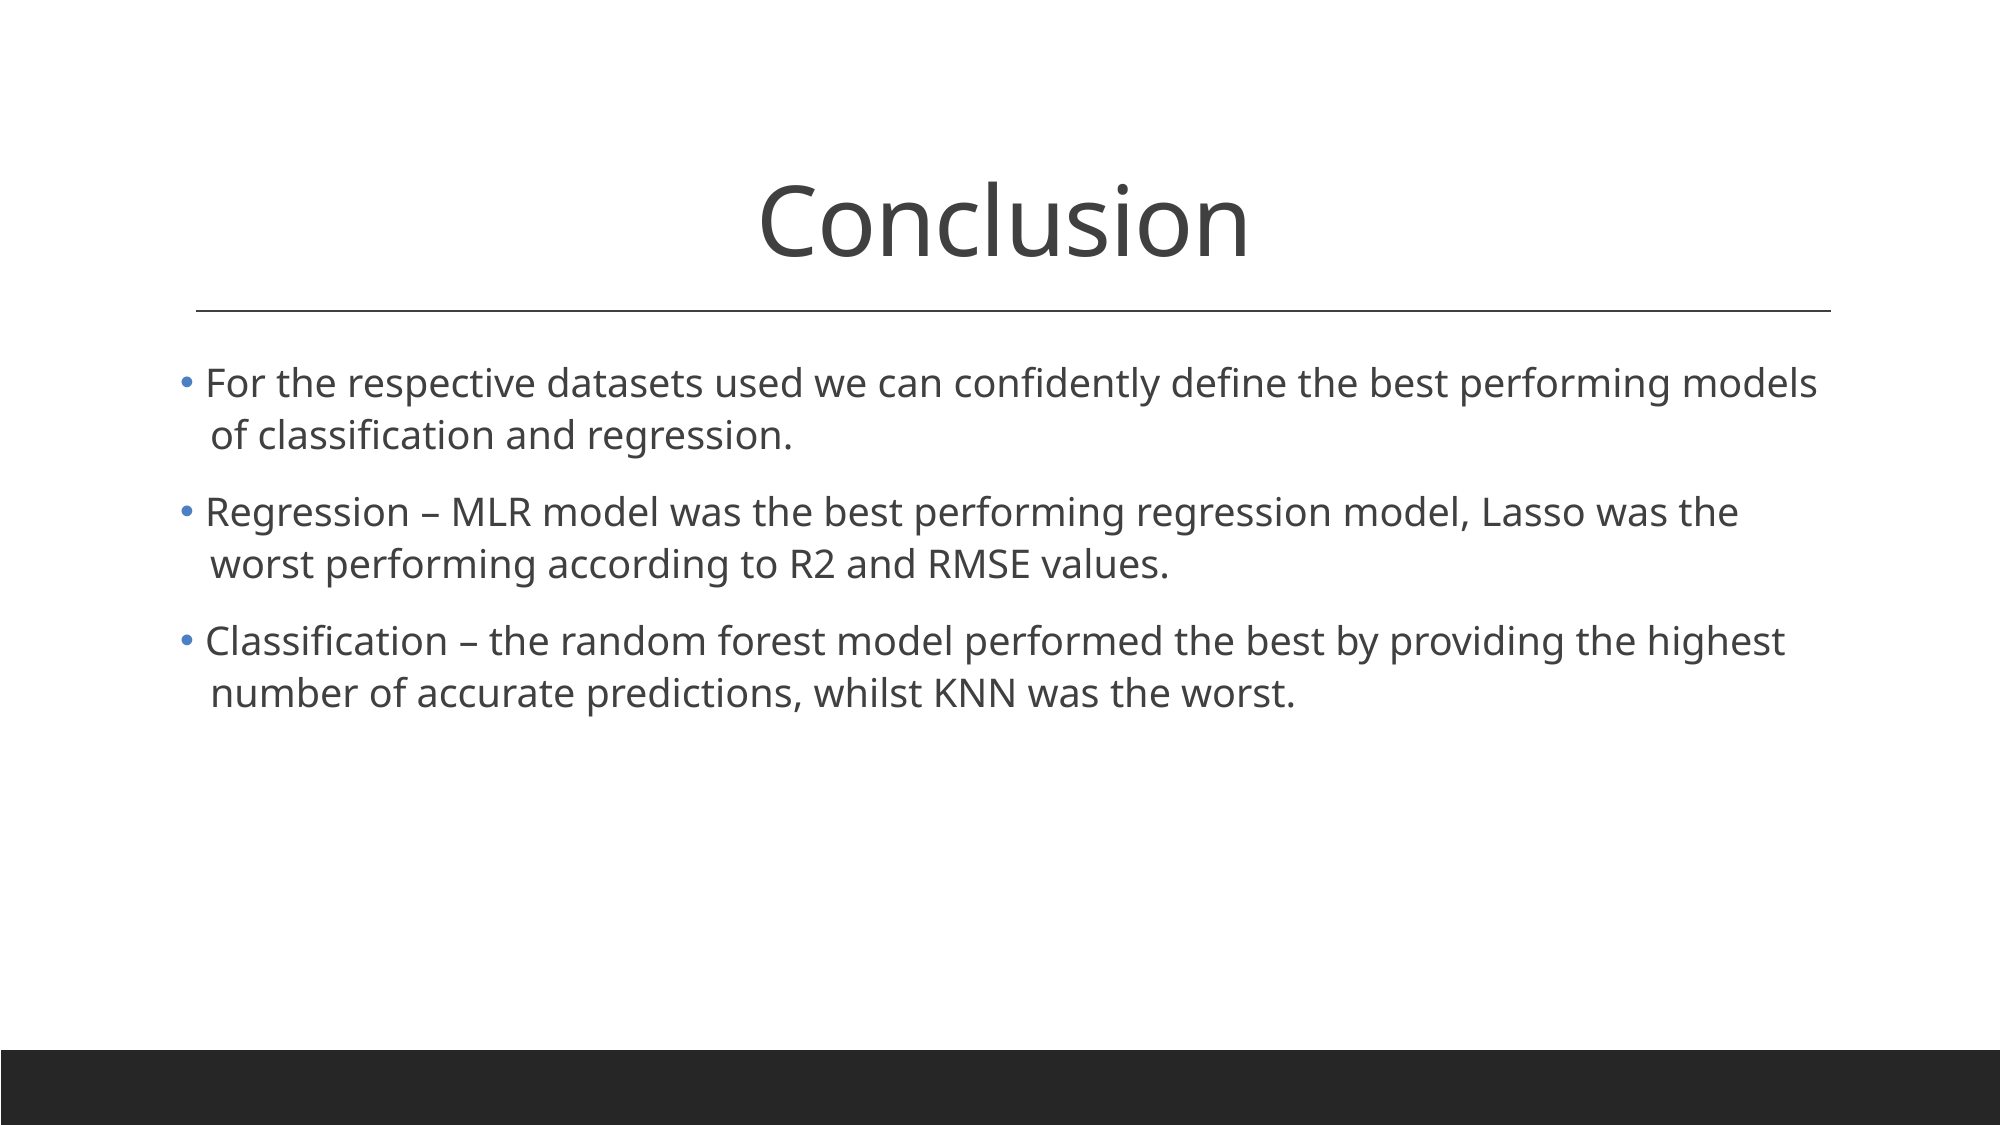

# Conclusion
 For the respective datasets used we can confidently define the best performing models of classification and regression.
 Regression – MLR model was the best performing regression model, Lasso was the worst performing according to R2 and RMSE values.
 Classification – the random forest model performed the best by providing the highest number of accurate predictions, whilst KNN was the worst.